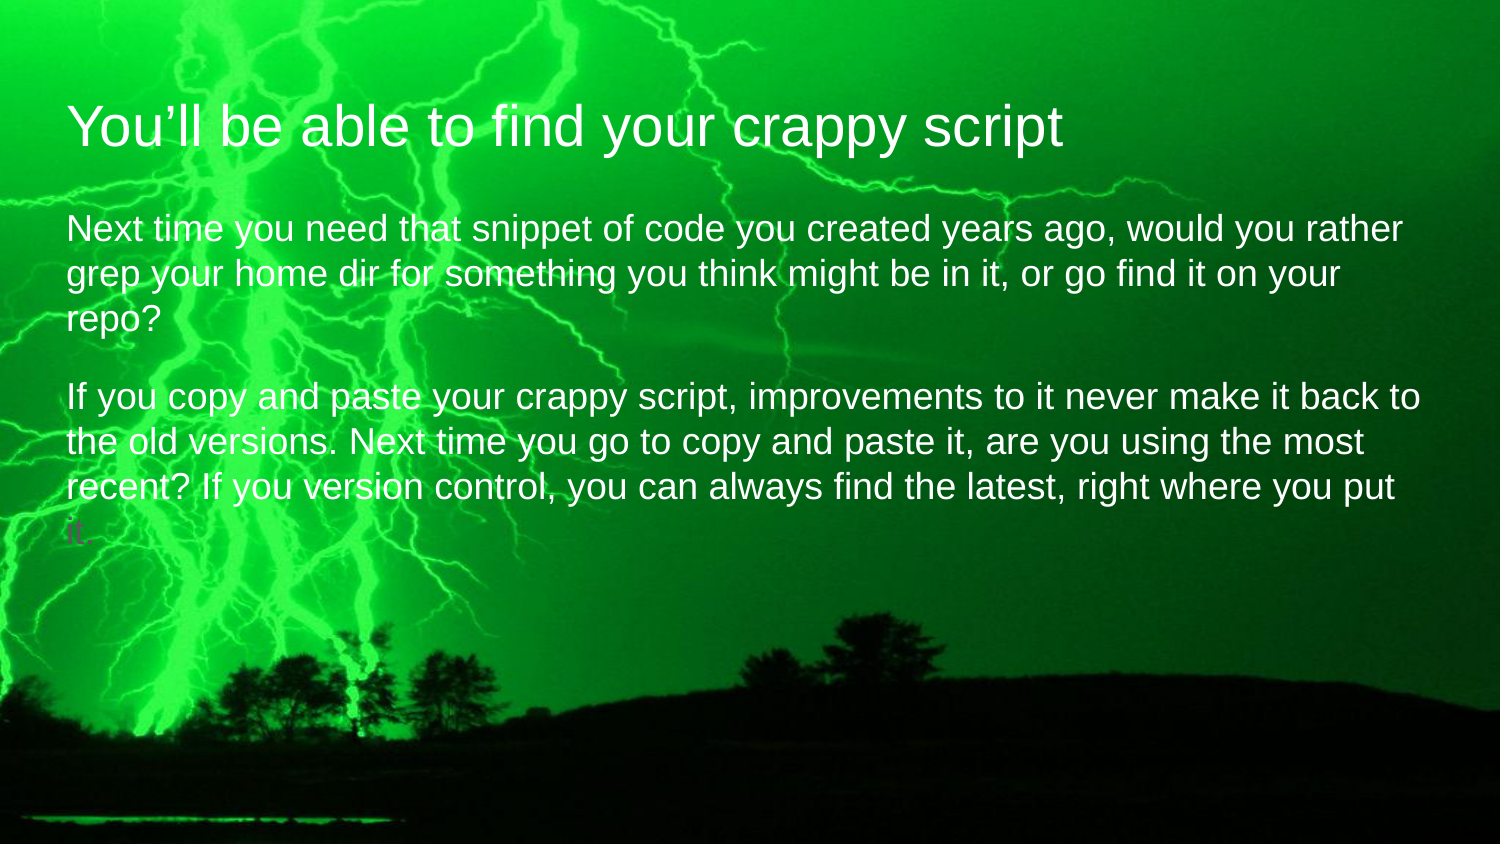

# You’ll be able to find your crappy script
Next time you need that snippet of code you created years ago, would you rather grep your home dir for something you think might be in it, or go find it on your repo?
If you copy and paste your crappy script, improvements to it never make it back to the old versions. Next time you go to copy and paste it, are you using the most recent? If you version control, you can always find the latest, right where you put it.